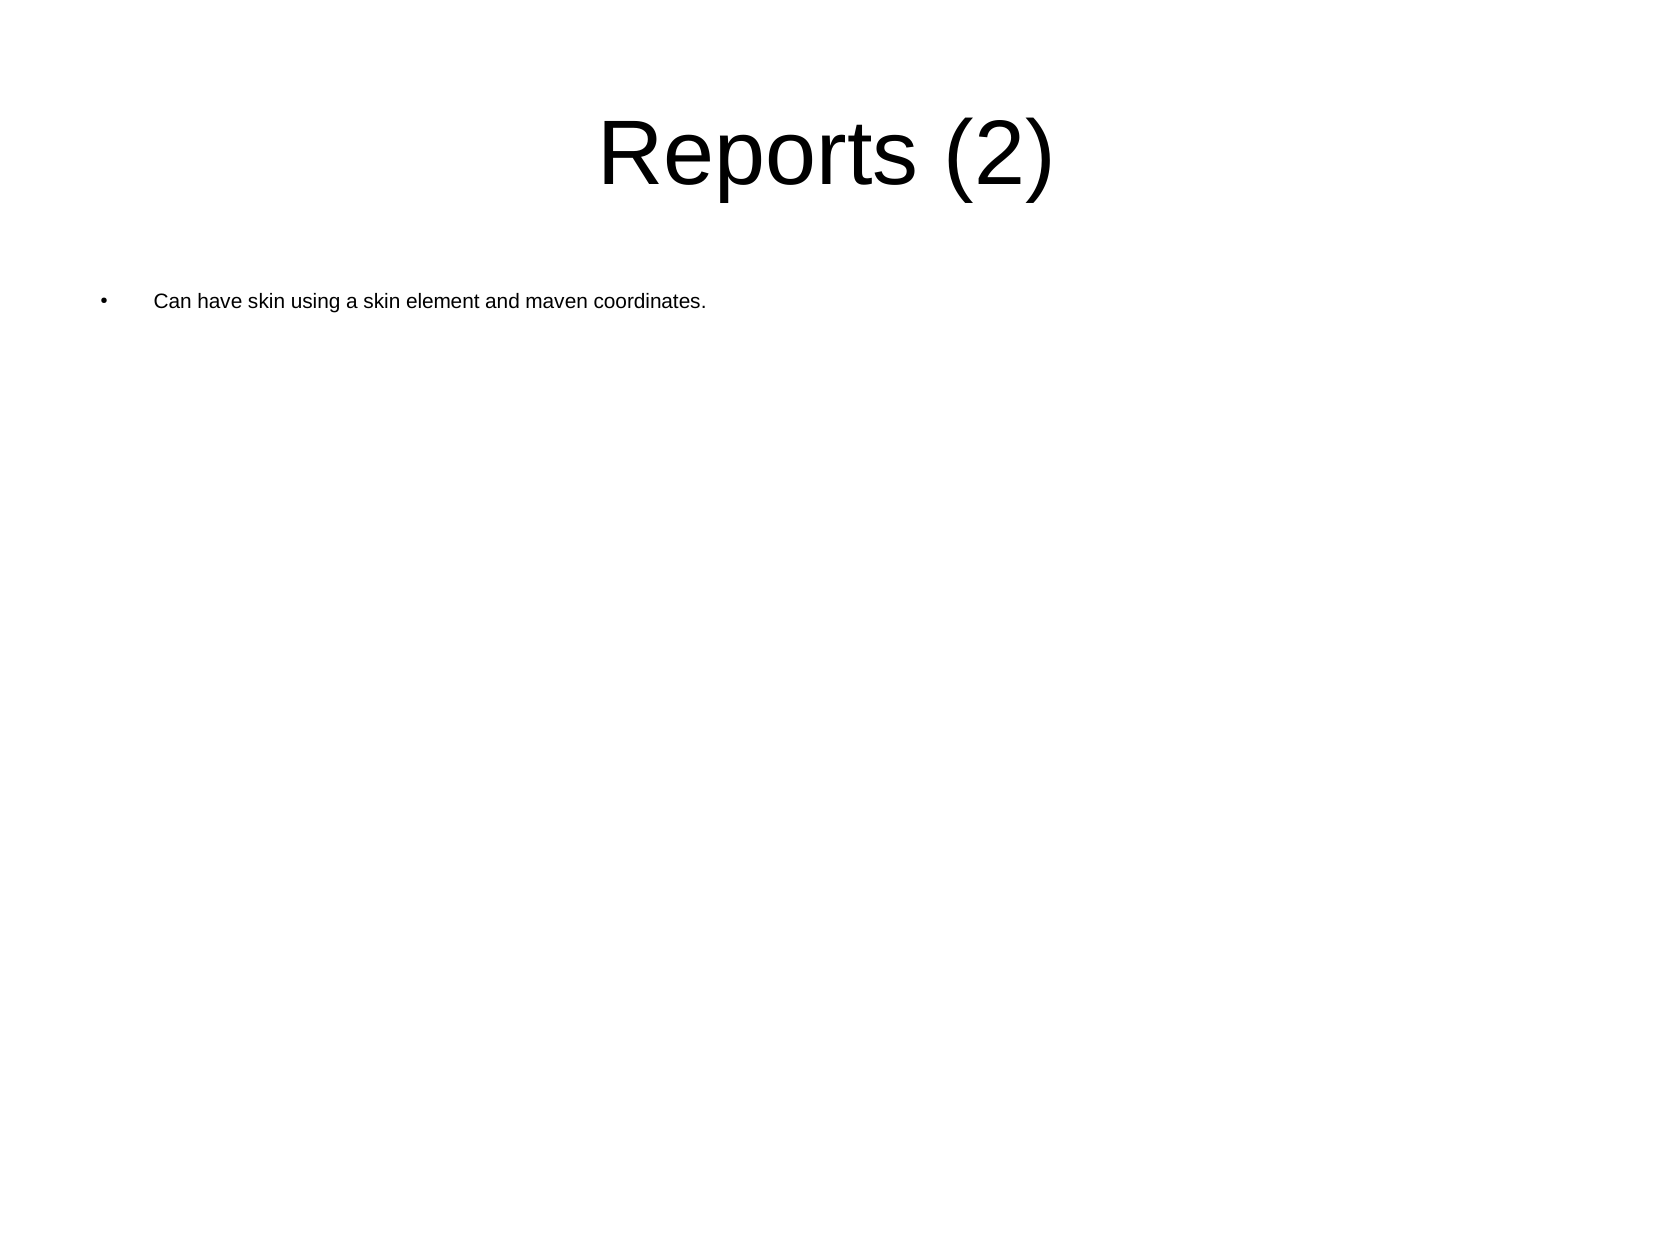

# Reports (2)
Can have skin using a skin element and maven coordinates.